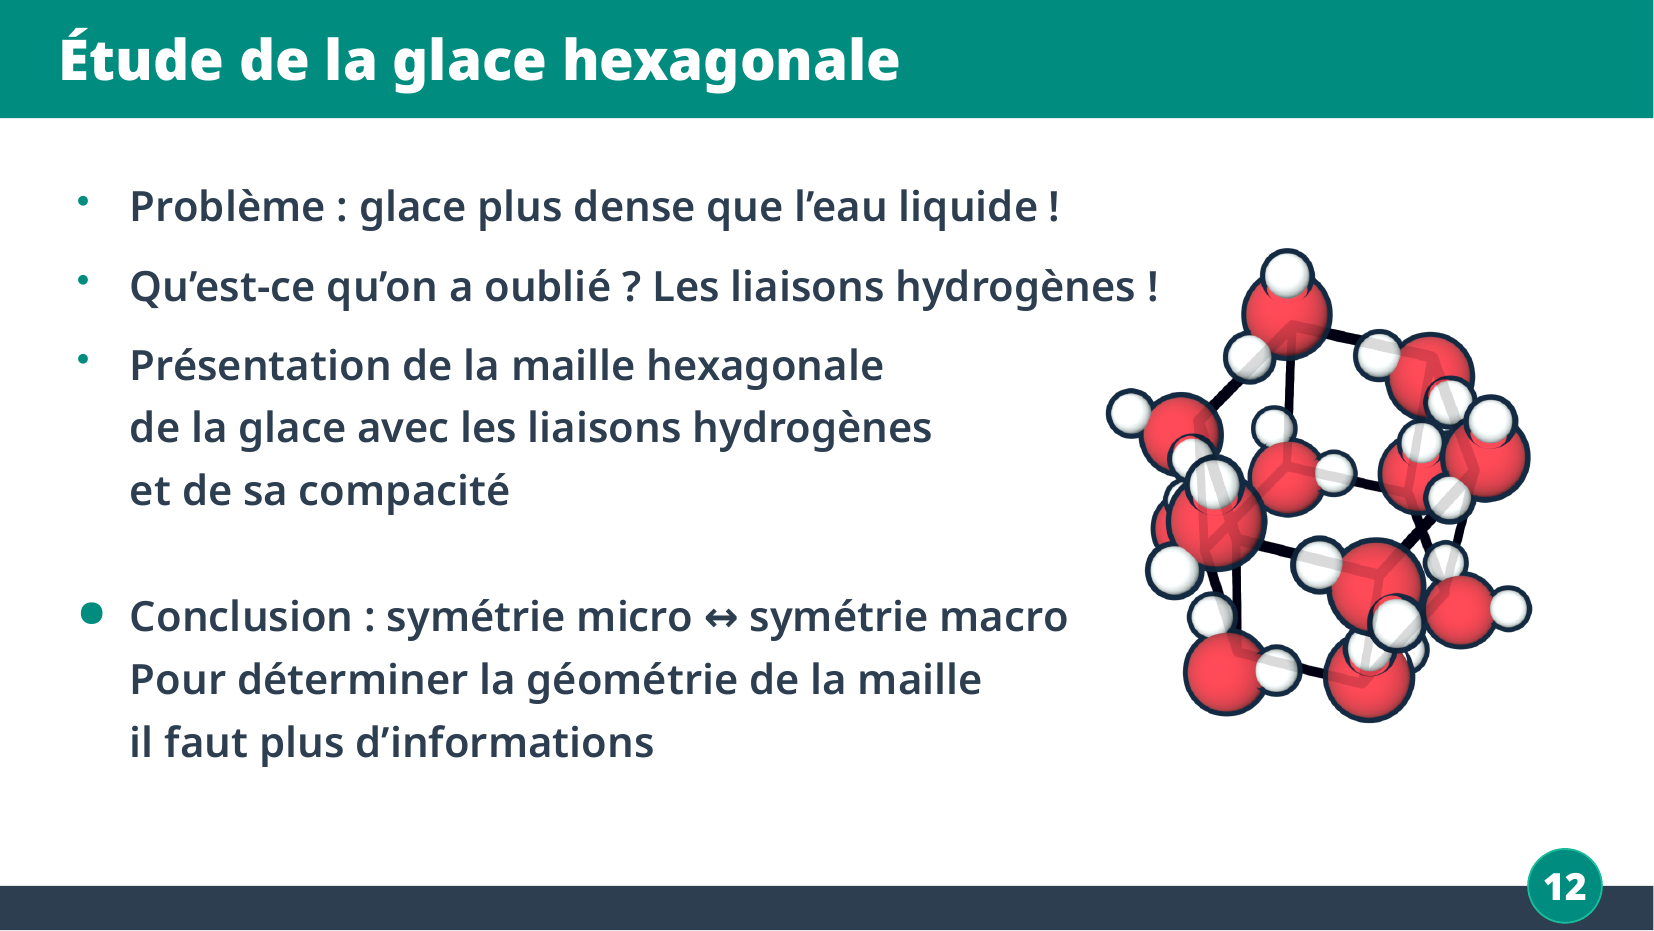

# Étude de la glace hexagonale
Problème : glace plus dense que l’eau liquide !
Qu’est-ce qu’on a oublié ? Les liaisons hydrogènes !
Présentation de la maille hexagonale
de la glace avec les liaisons hydrogènes
et de sa compacité
Conclusion : symétrie micro ↔ symétrie macro
Pour déterminer la géométrie de la maille
il faut plus d’informations